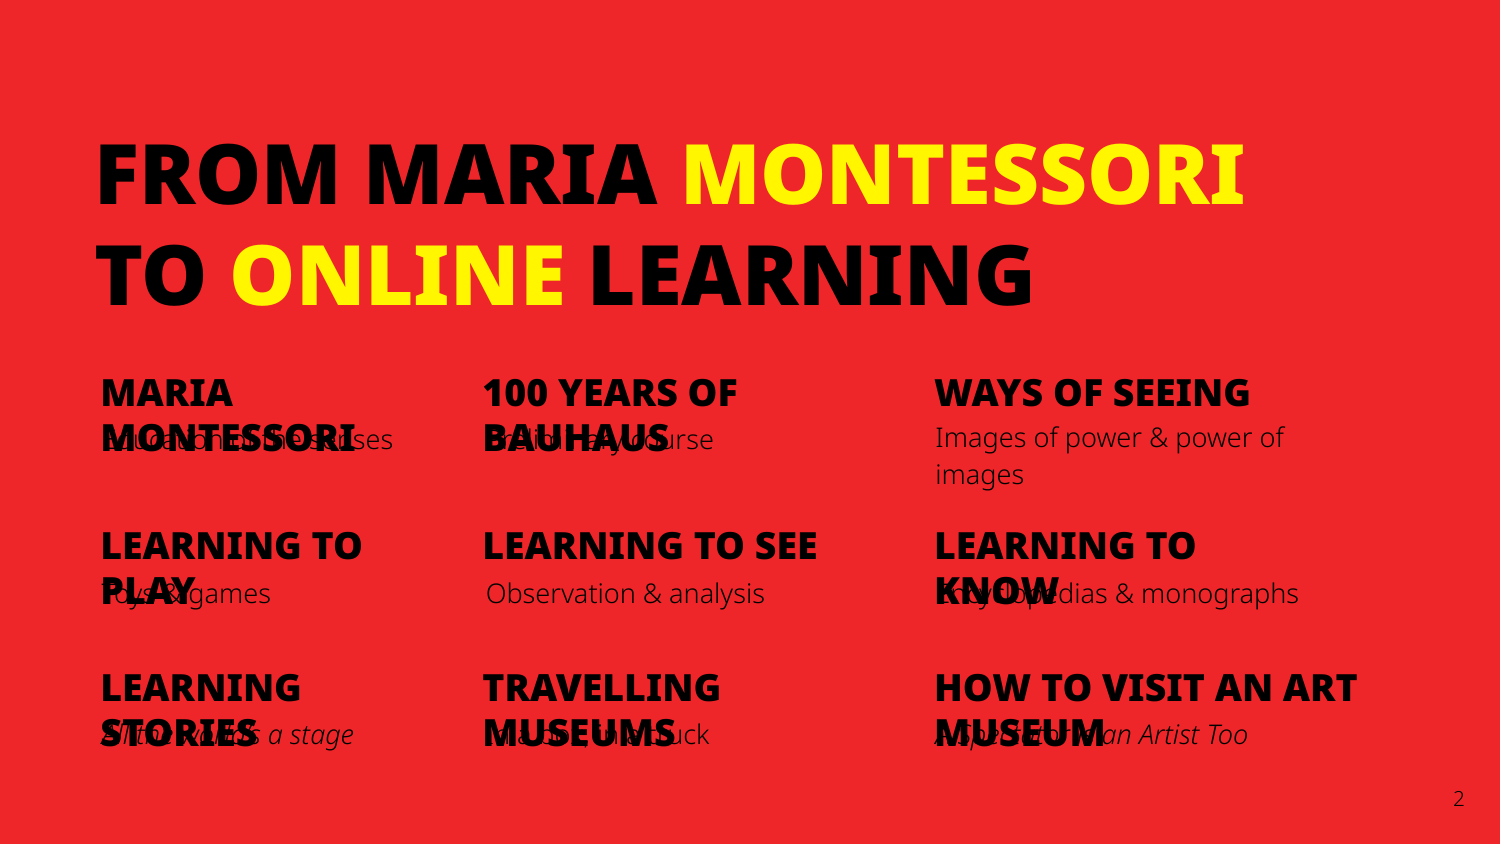

# From Maria Montessori To Online Learning
Maria Montessori
100 years of Bauhaus
Ways of Seeing
Images of power & power of images
Education of the senses
Preliminary course
Learning to PLAY
Learning to See
Learning to Know
Toys & games
Observation & analysis
Encyclopedias & monographs
Learning Stories
Travelling Museums
How to Visit an Art Museum
All the world’s a stage
In a box, in a truck
A Spectator is an Artist Too